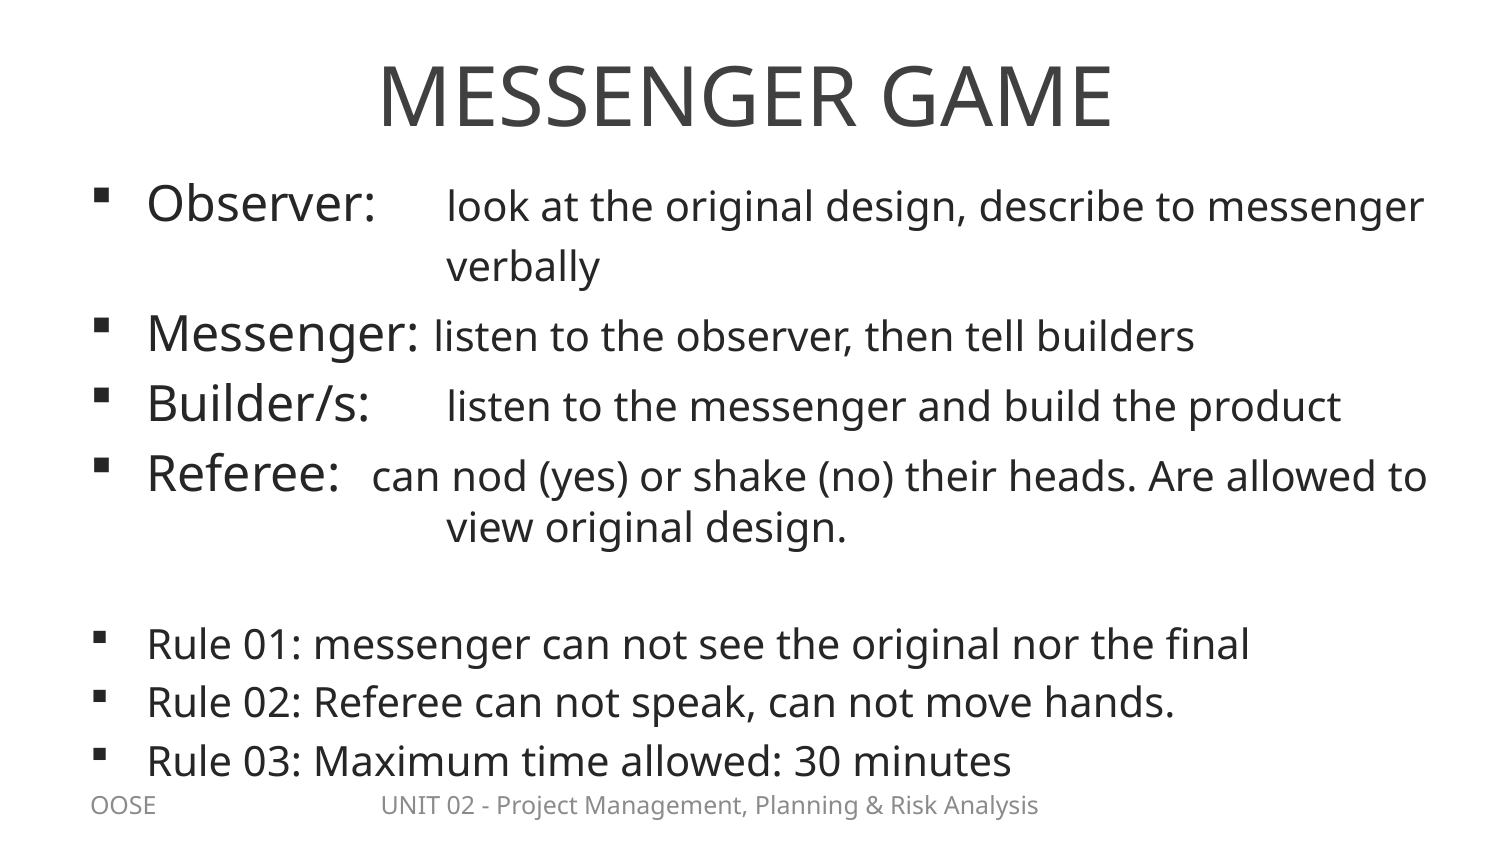

# Messenger game
Observer: 	look at the original design, describe to messenger
				verbally
Messenger: listen to the observer, then tell builders
Builder/s: 	listen to the messenger and build the product
Referee: 	can nod (yes) or shake (no) their heads. Are allowed to
				view original design.
Rule 01: messenger can not see the original nor the final
Rule 02: Referee can not speak, can not move hands.
Rule 03: Maximum time allowed: 30 minutes
OOSE
UNIT 02 - Project Management, Planning & Risk Analysis